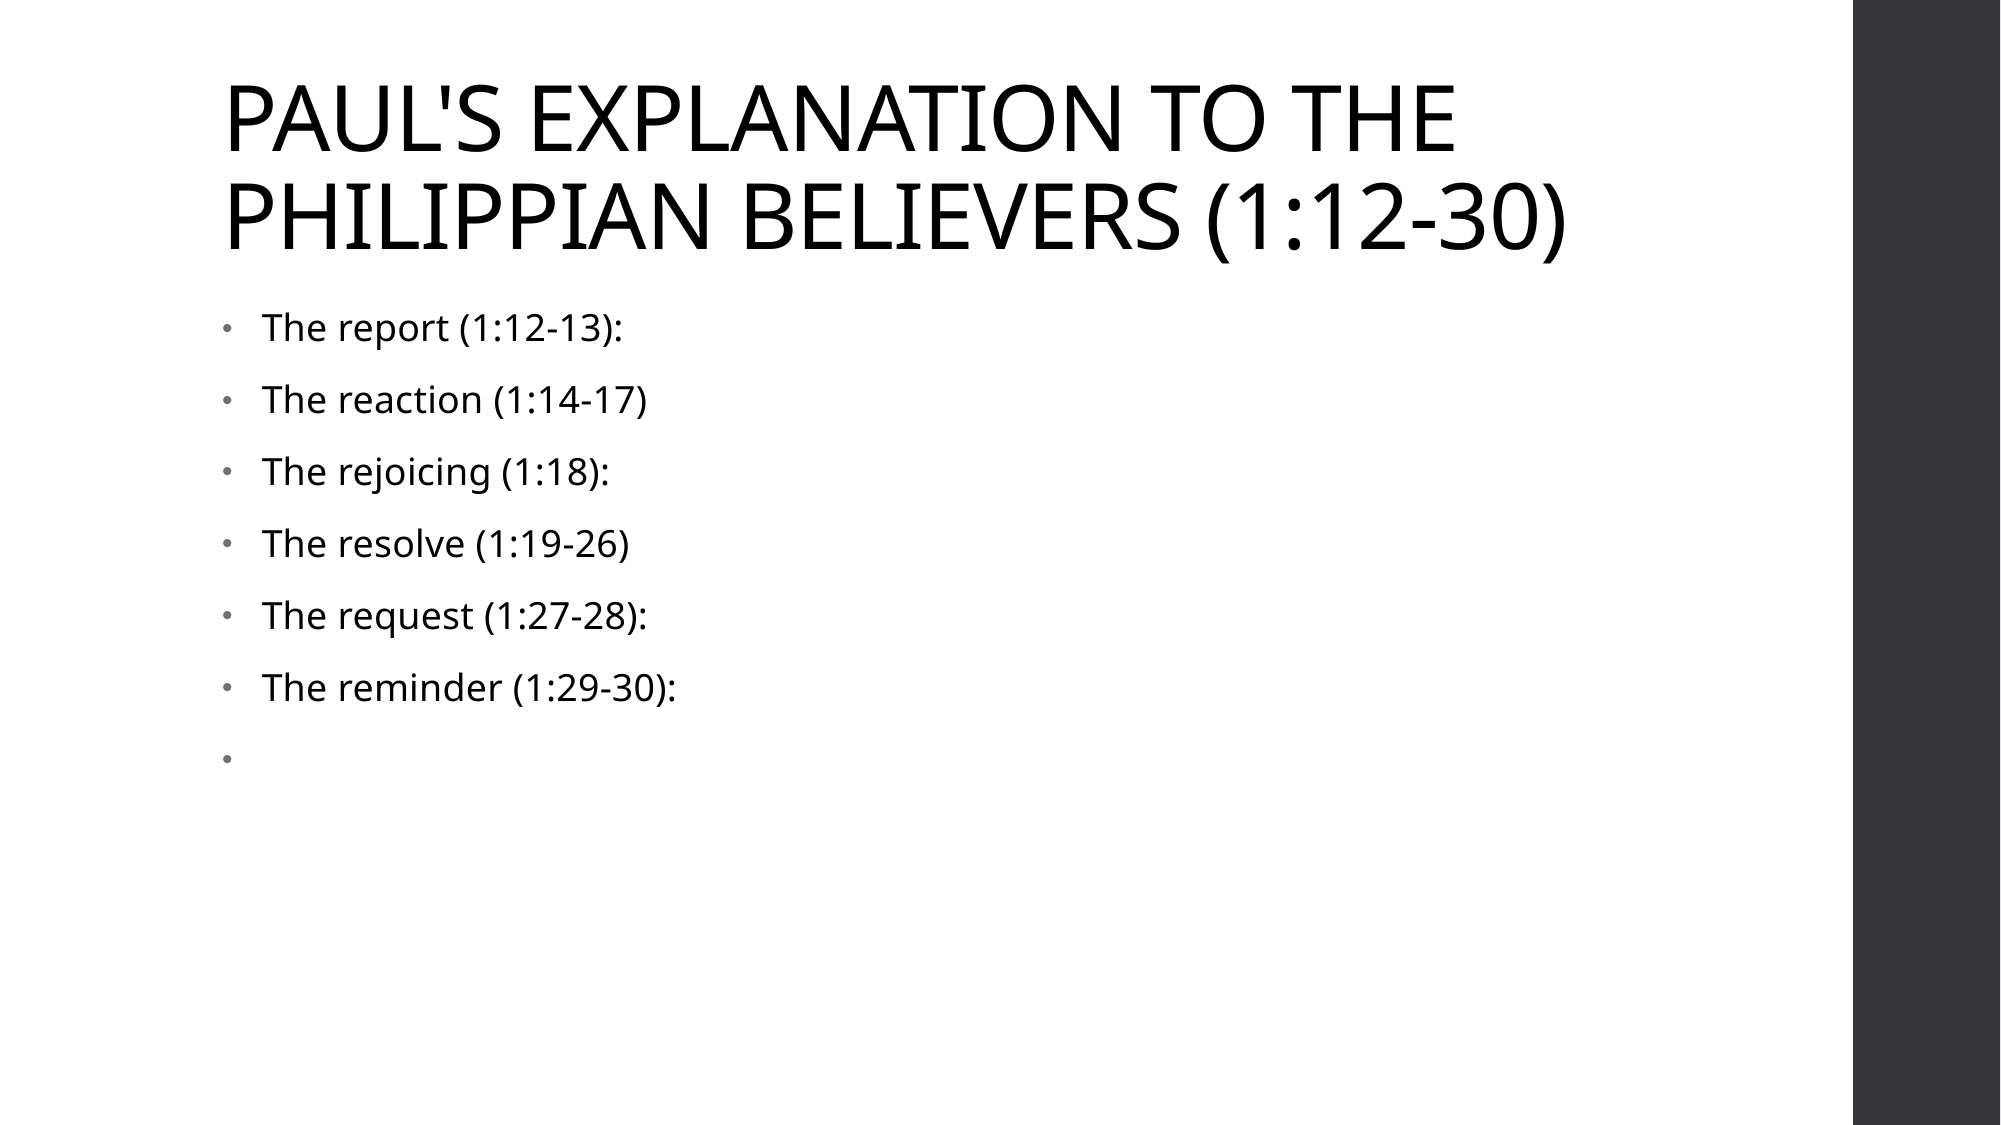

# PAUL'S EXPLANATION TO THE PHILIPPIAN BELIEVERS (1:12-30)
 The report (1:12-13):
 The reaction (1:14-17)
 The rejoicing (1:18):
 The resolve (1:19-26)
 The request (1:27-28):
 The reminder (1:29-30):